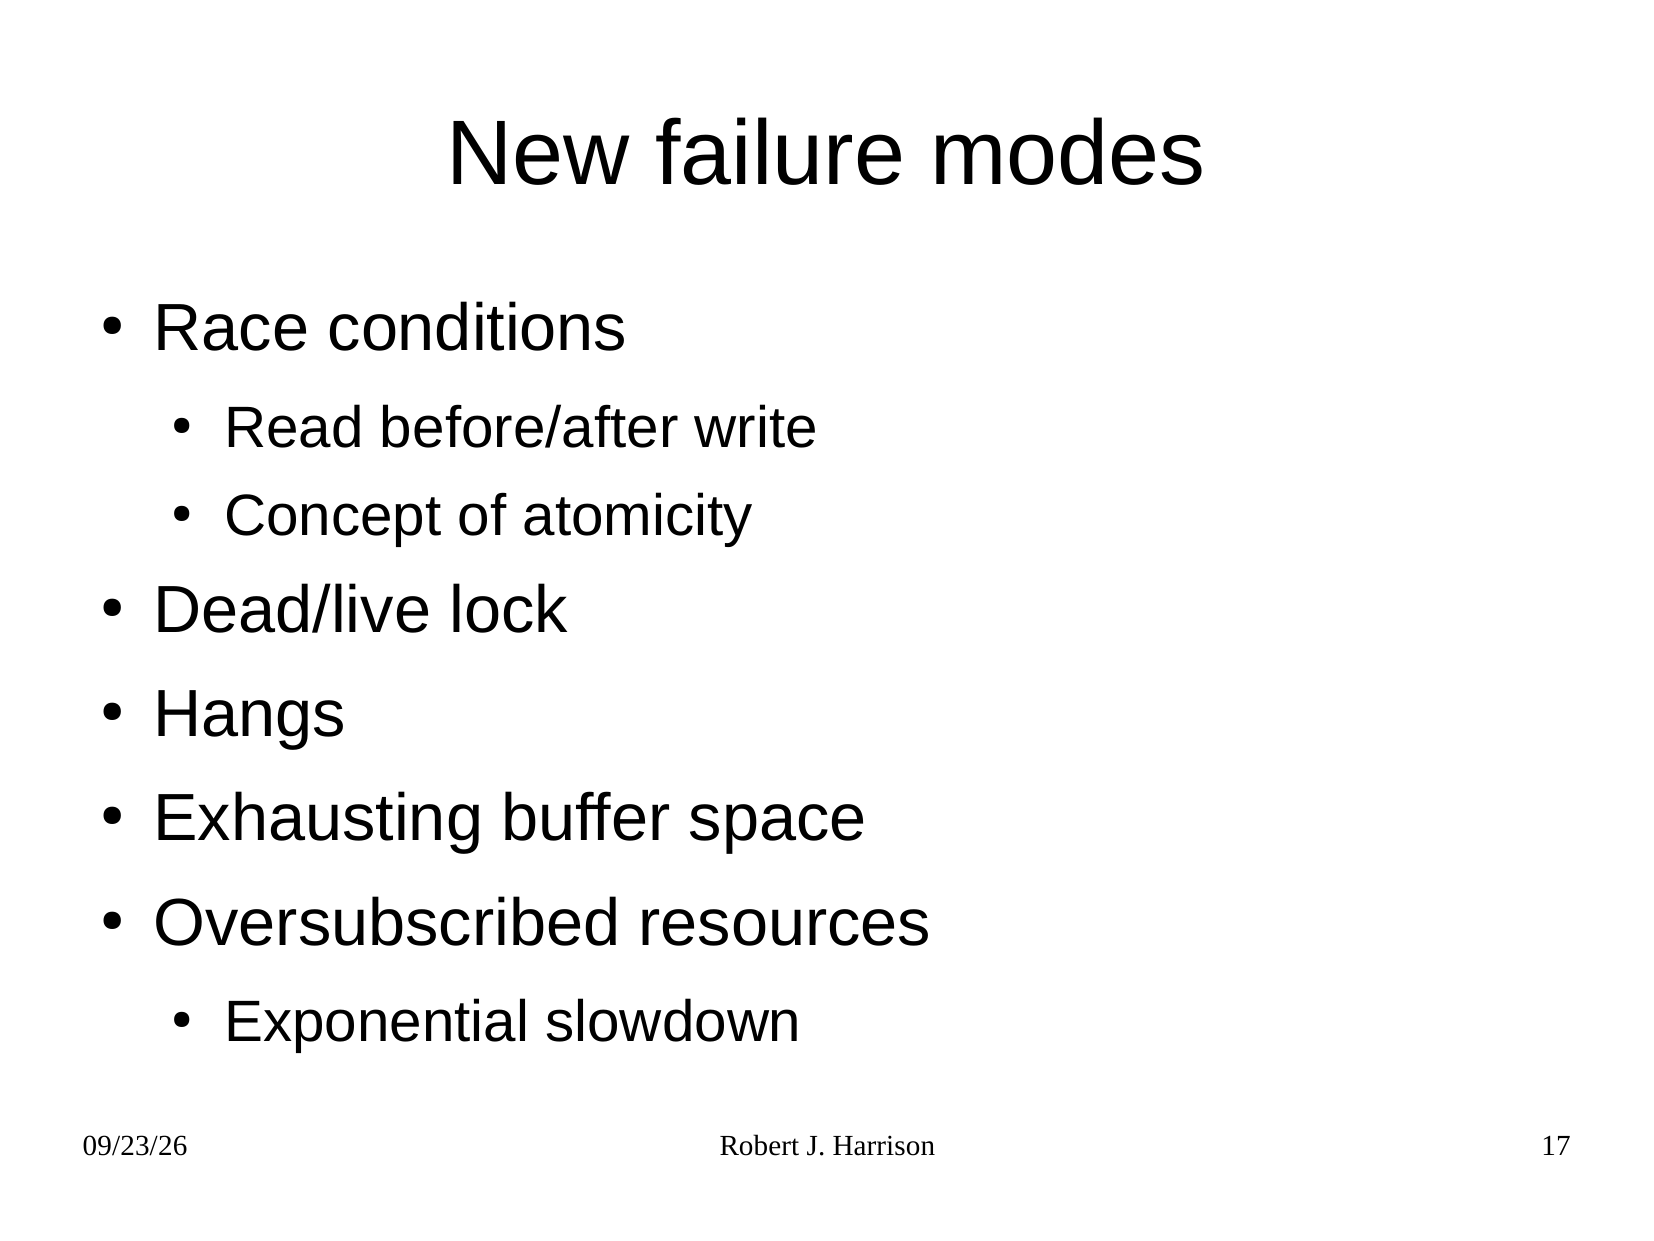

# New failure modes
Race conditions
Read before/after write
Concept of atomicity
Dead/live lock
Hangs
Exhausting buffer space
Oversubscribed resources
Exponential slowdown
Robert J. Harrison
17